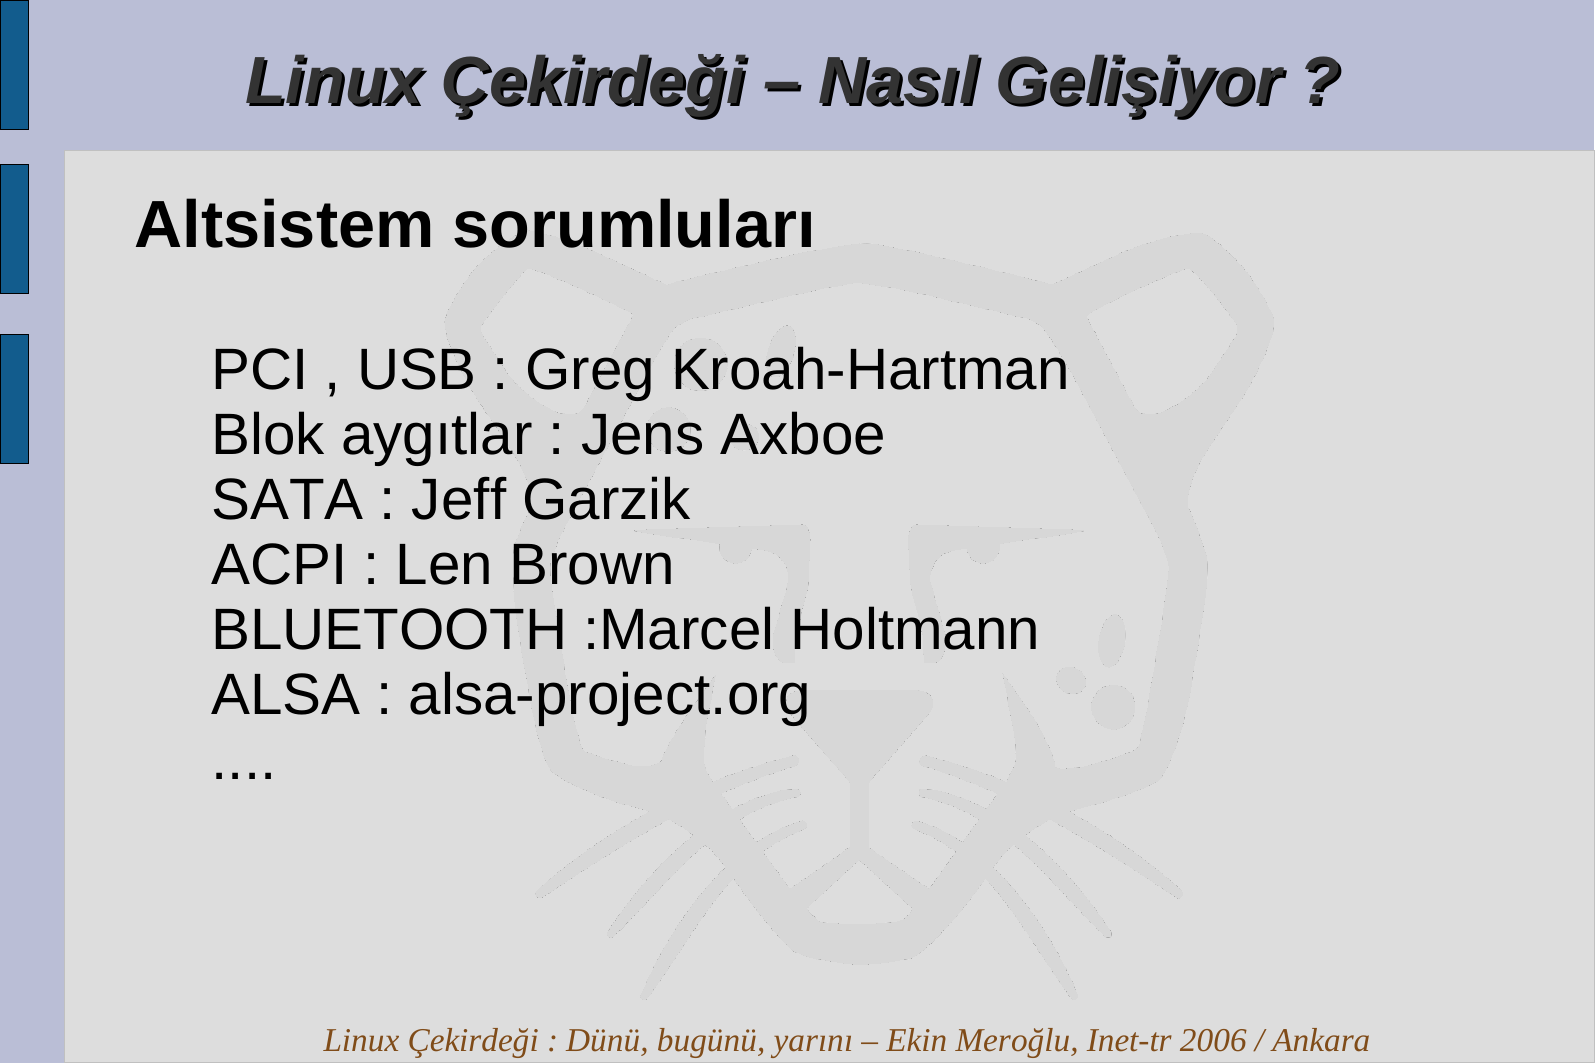

# Linux Çekirdeği – Nasıl Gelişiyor ?
Altsistem sorumluları
PCI , USB : Greg Kroah-Hartman
Blok aygıtlar : Jens Axboe
SATA : Jeff Garzik
ACPI : Len Brown
BLUETOOTH :Marcel Holtmann
ALSA : alsa-project.org
....